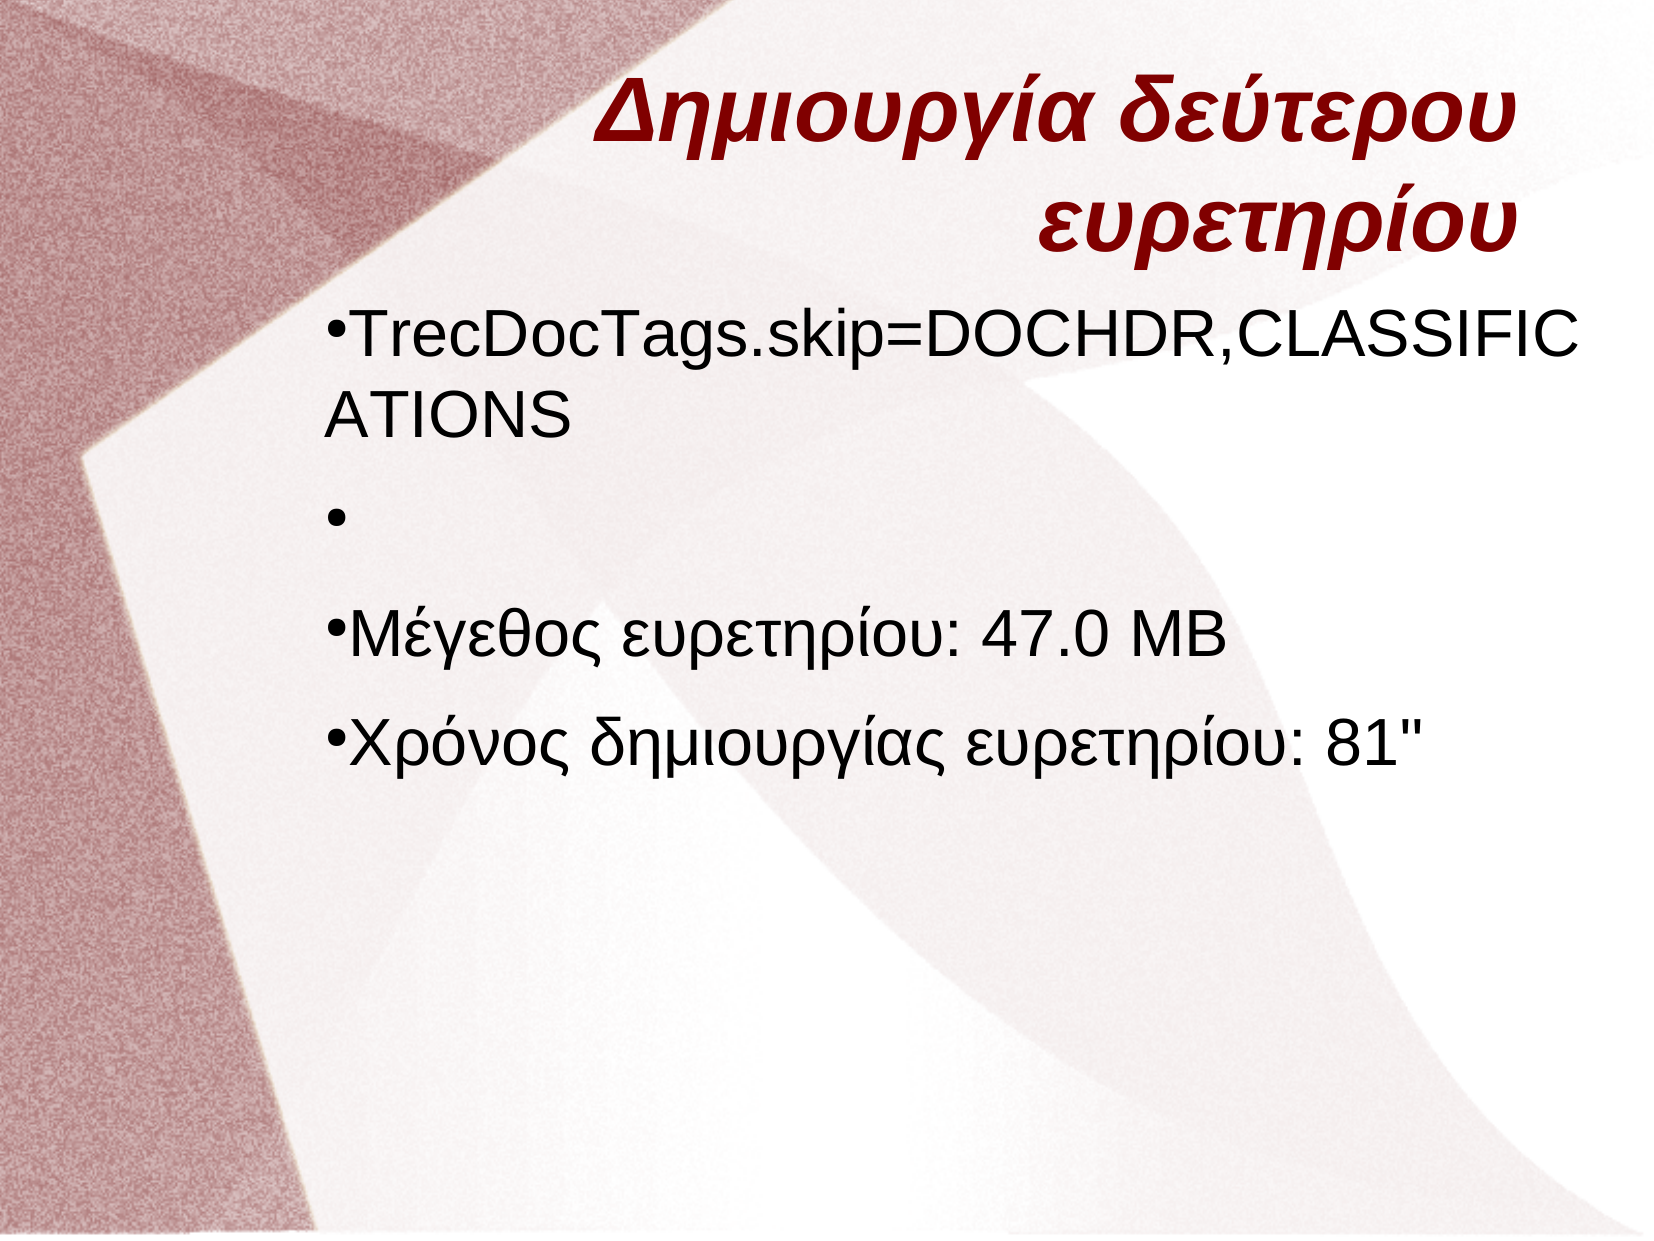

# Δημιουργία δεύτερου ευρετηρίου
TrecDocTags.skip=DOCHDR,CLASSIFICATIONS
Μέγεθος ευρετηρίου: 47.0 MB
Χρόνος δημιουργίας ευρετηρίου: 81''